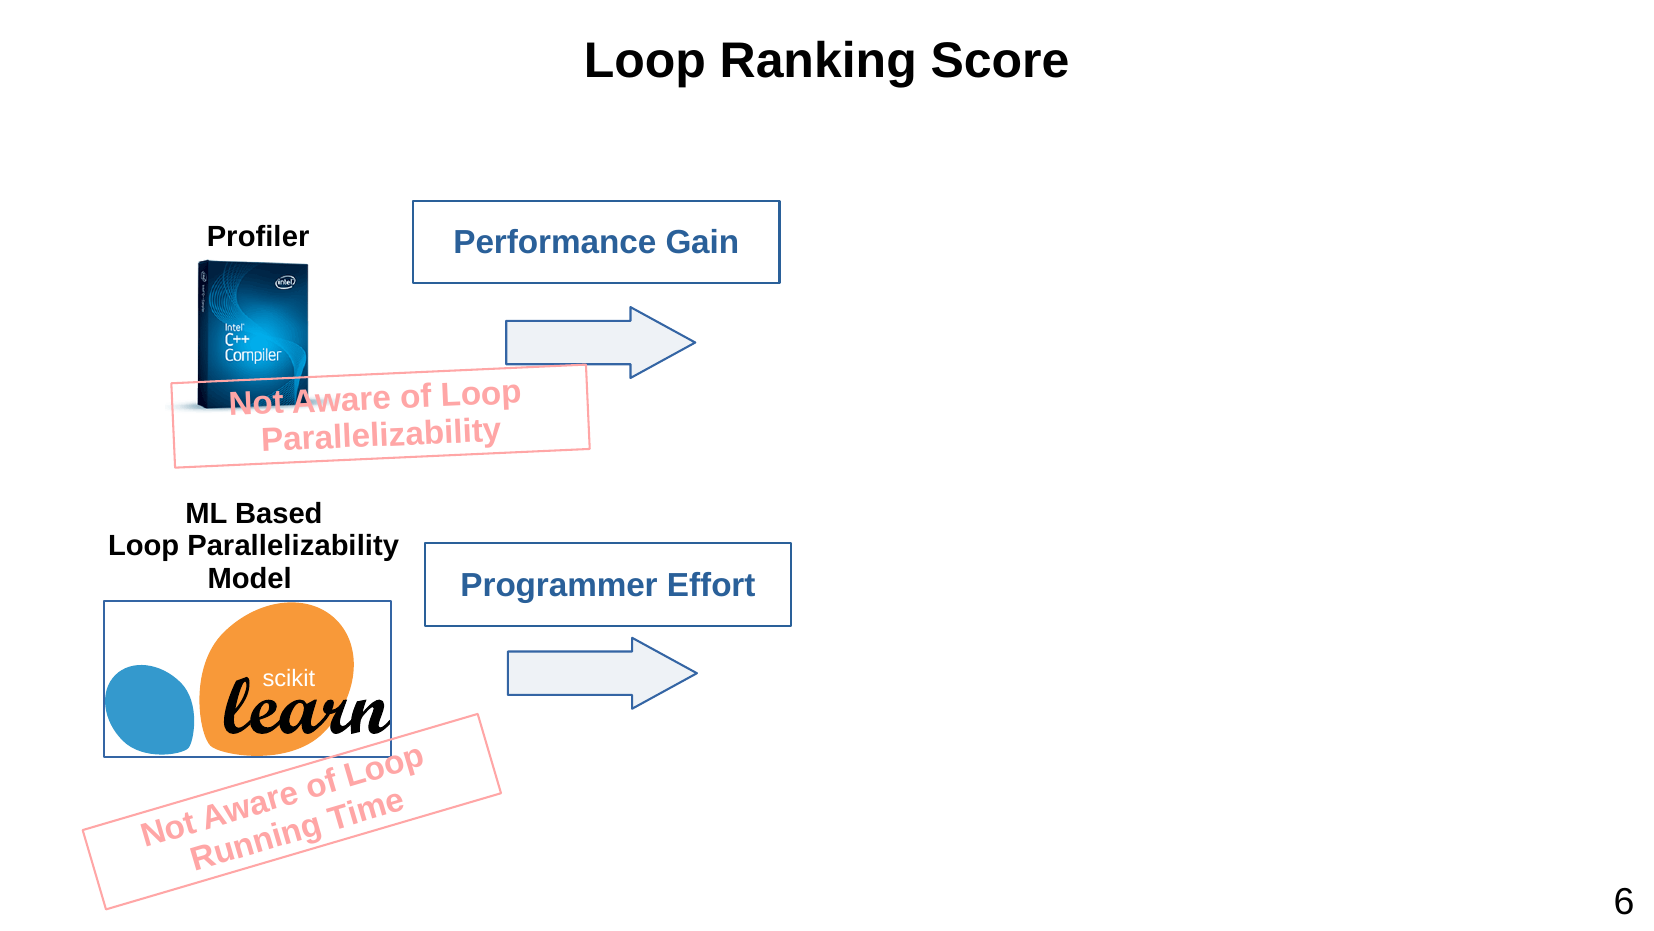

Loop Ranking Score
Performance Gain
Profiler
Not Aware of Loop
Parallelizability
ML Based
Loop Parallelizability Model
Programmer Effort
Not Aware of Loop
Running Time
6